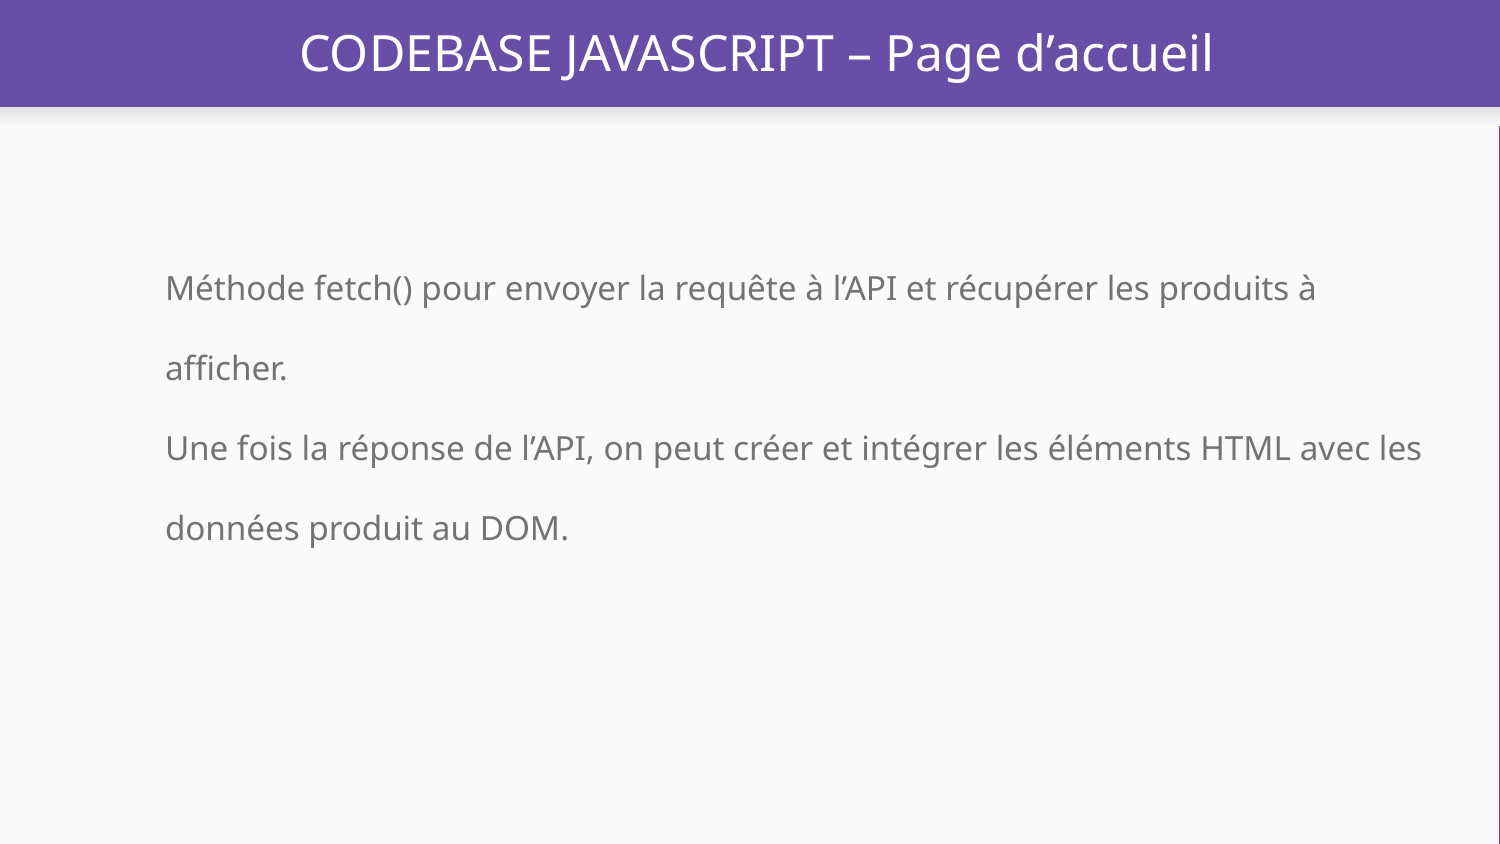

# CODEBASE JAVASCRIPT – Page d’accueil
Méthode fetch() pour envoyer la requête à l’API et récupérer les produits à afficher.
Une fois la réponse de l’API, on peut créer et intégrer les éléments HTML avec les données produit au DOM.